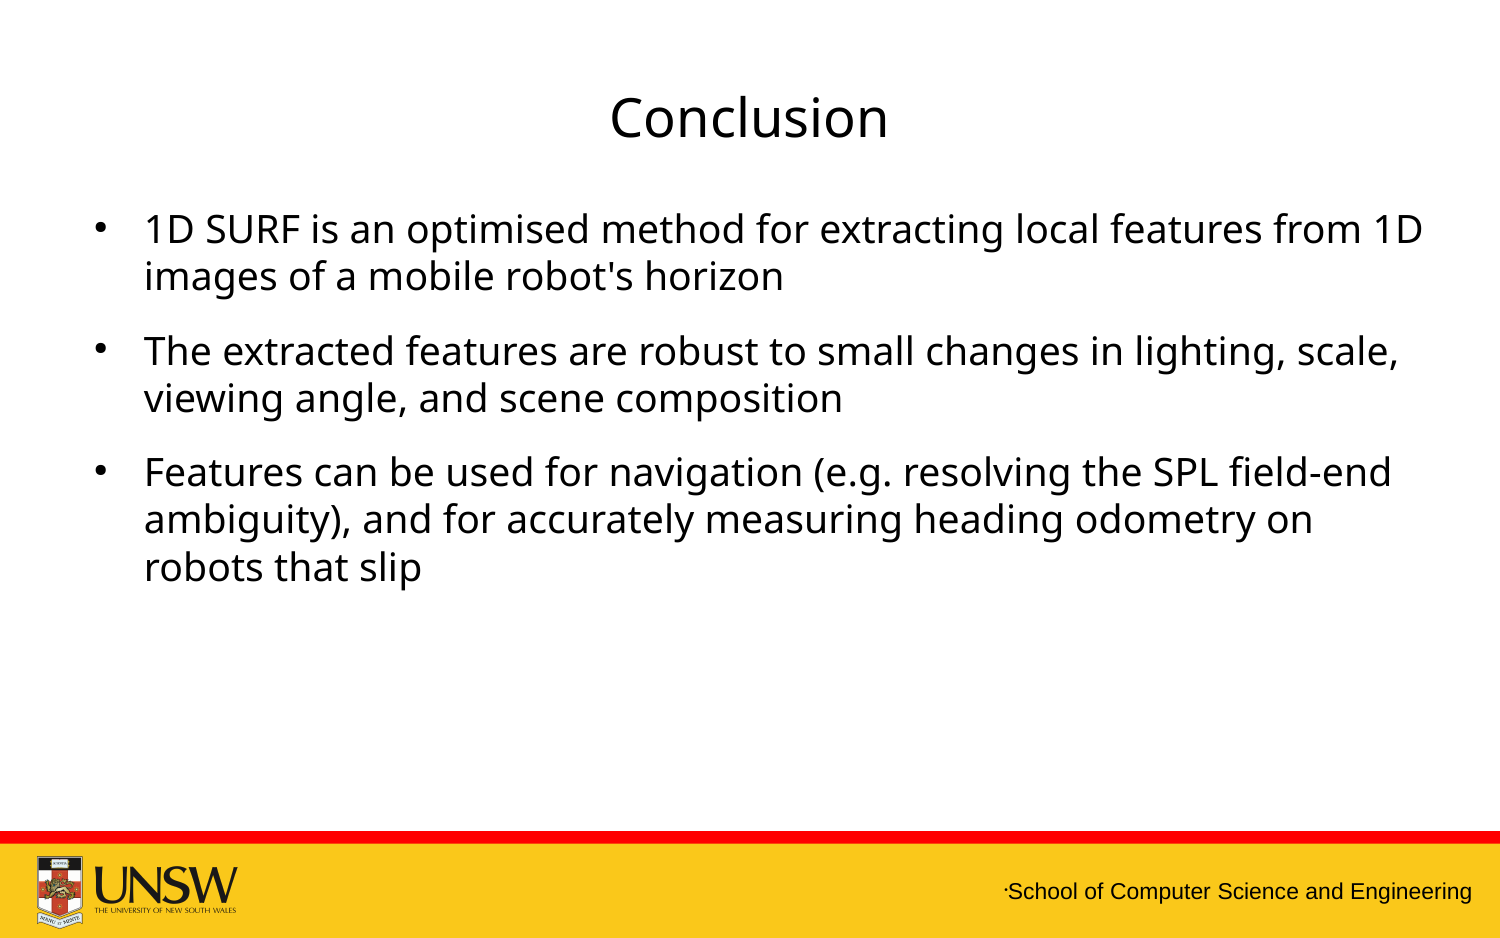

Conclusion
# 1D SURF is an optimised method for extracting local features from 1D images of a mobile robot's horizon
The extracted features are robust to small changes in lighting, scale, viewing angle, and scene composition
Features can be used for navigation (e.g. resolving the SPL field-end ambiguity), and for accurately measuring heading odometry on robots that slip